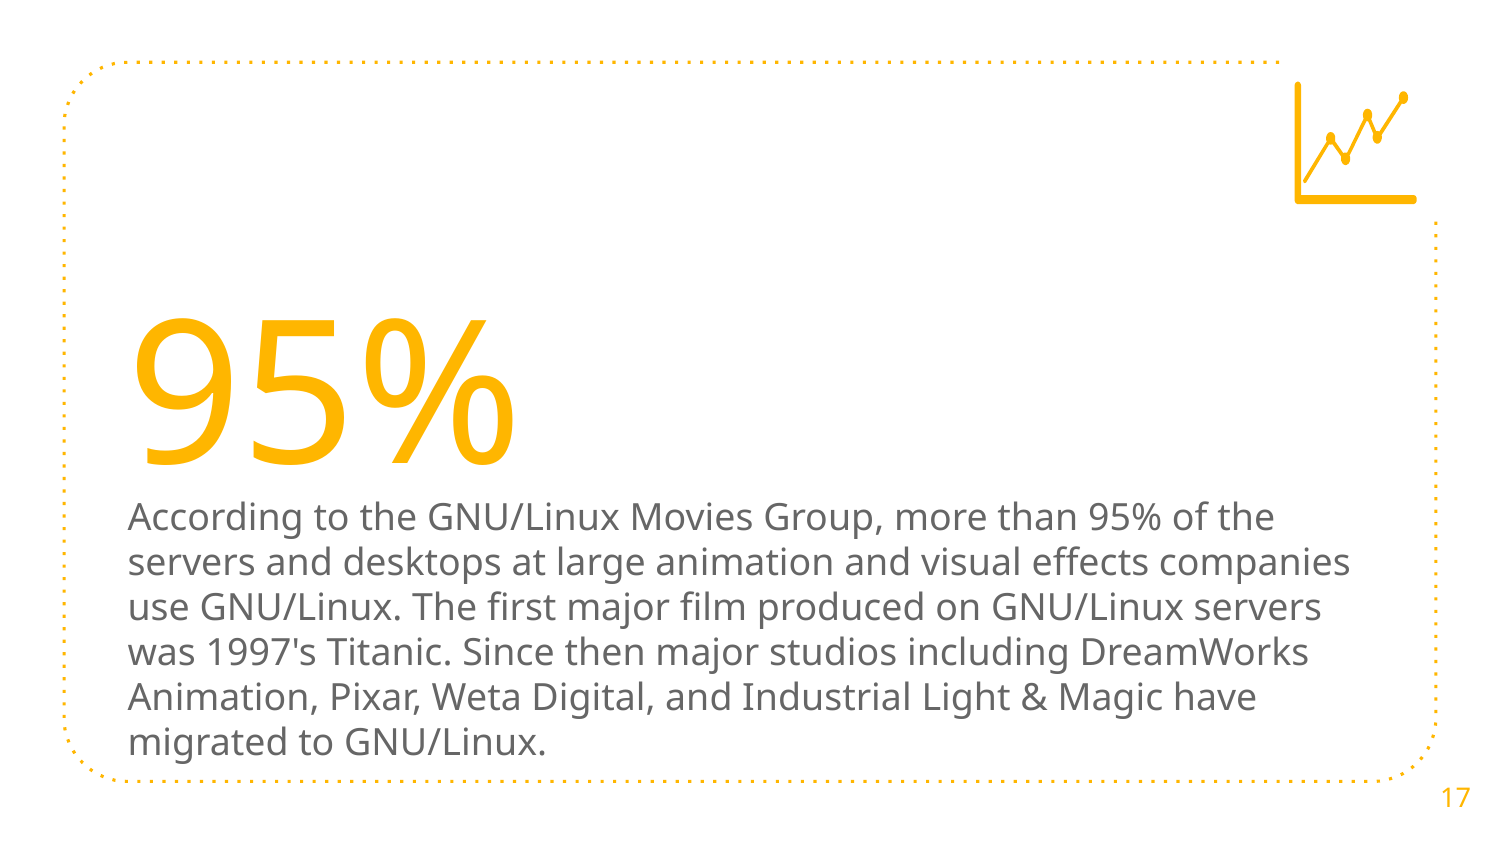

# 95%
According to the GNU/Linux Movies Group, more than 95% of the servers and desktops at large animation and visual effects companies use GNU/Linux. The first major film produced on GNU/Linux servers was 1997's Titanic. Since then major studios including DreamWorks Animation, Pixar, Weta Digital, and Industrial Light & Magic have migrated to GNU/Linux.